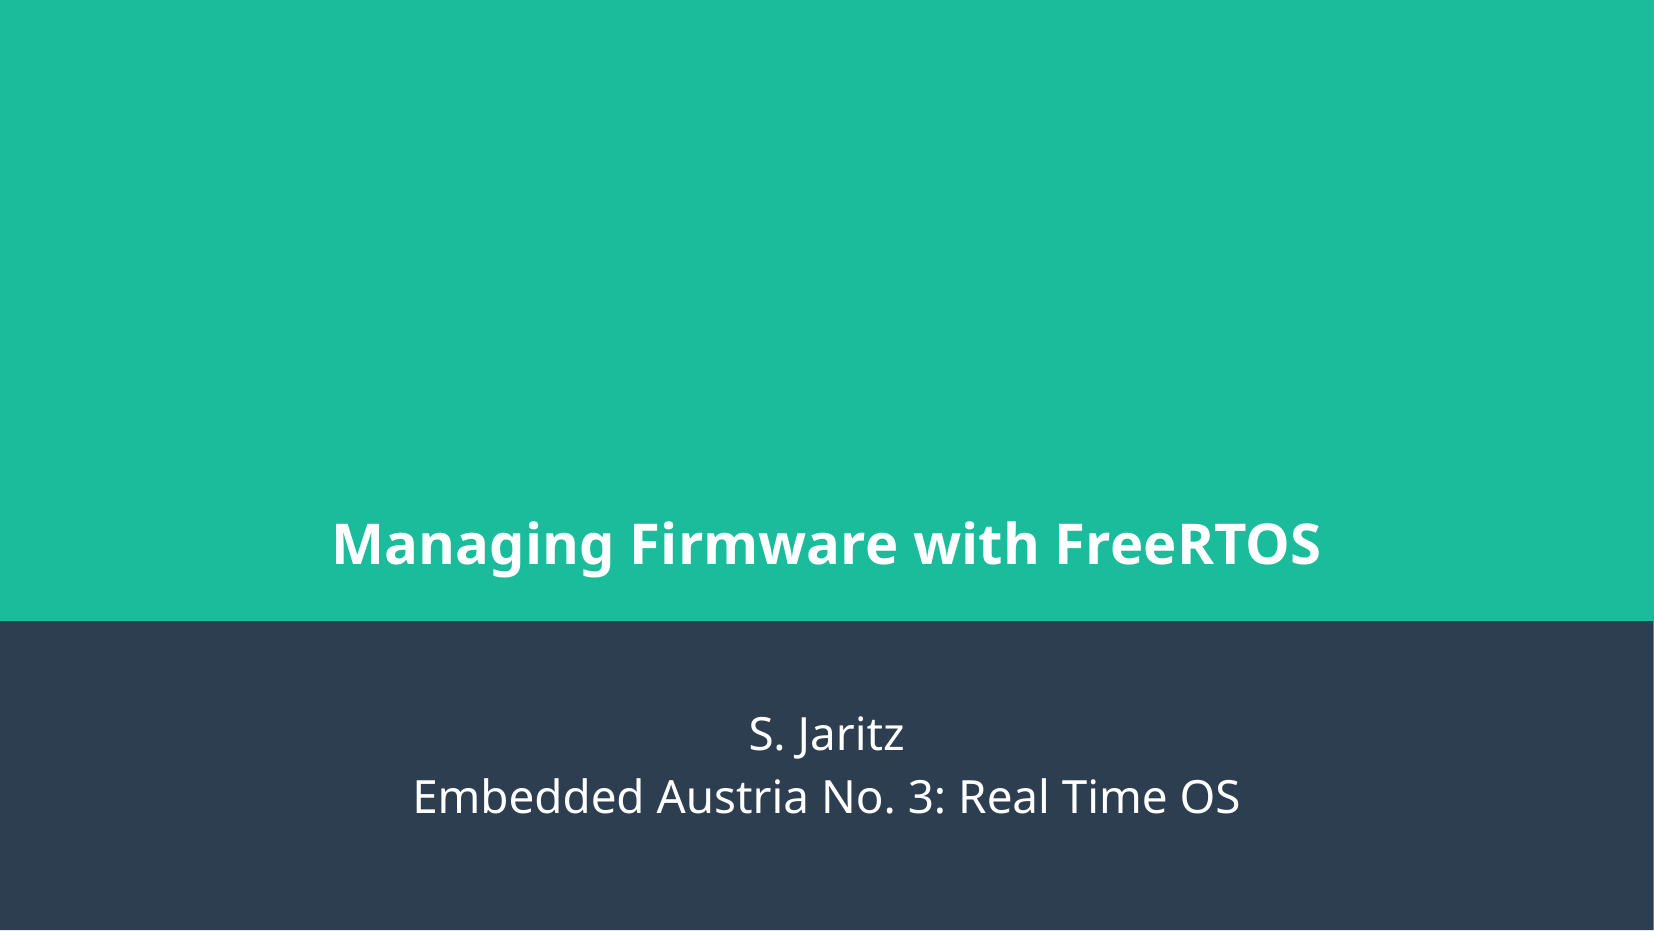

# Managing Firmware with FreeRTOS
S. Jaritz
Embedded Austria No. 3: Real Time OS